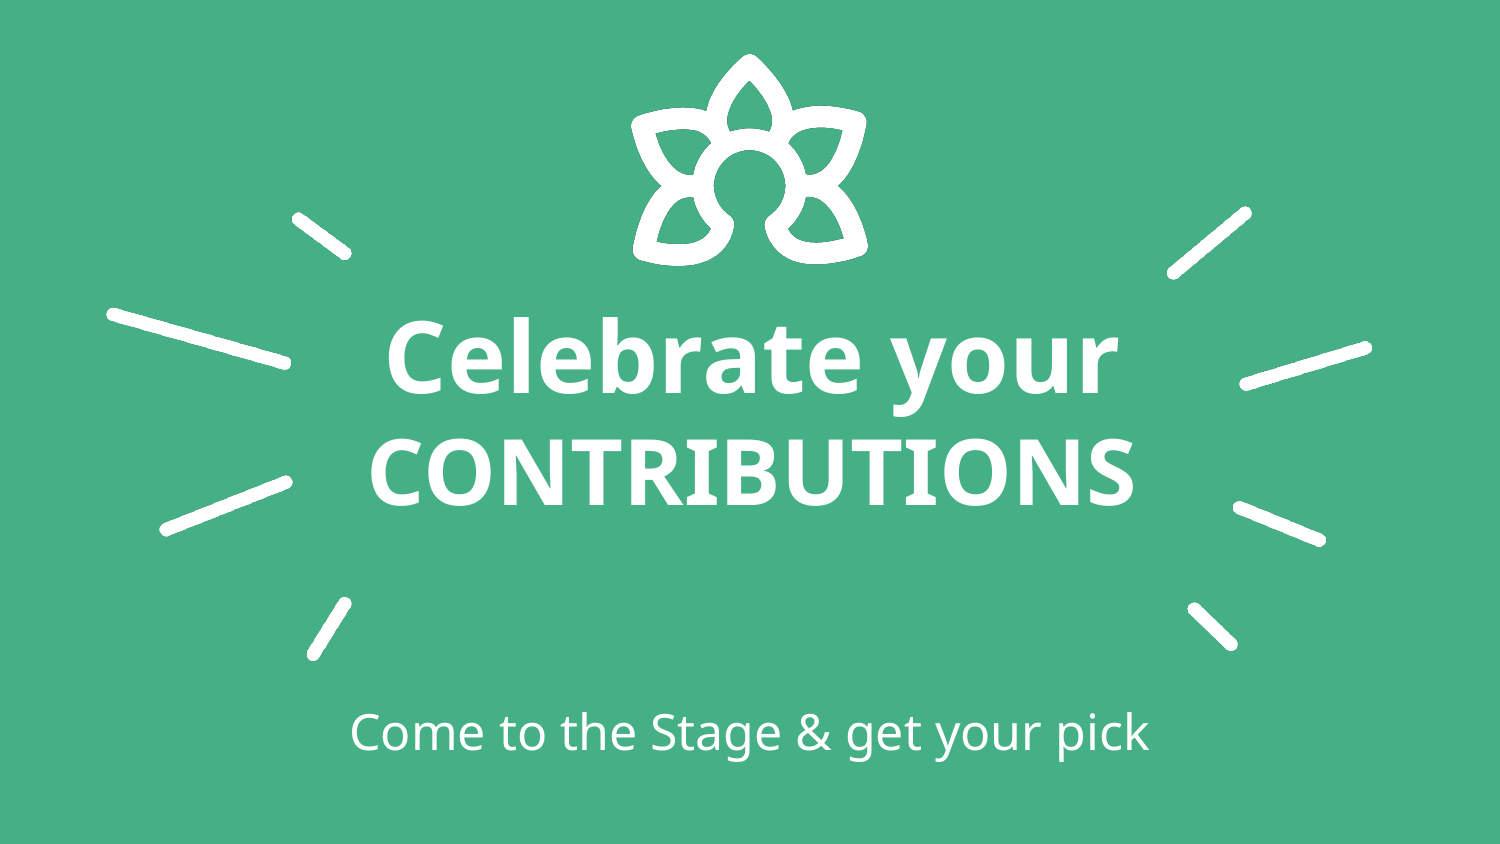

Celebrate your CONTRIBUTIONS
Come to the Stage & get your pick